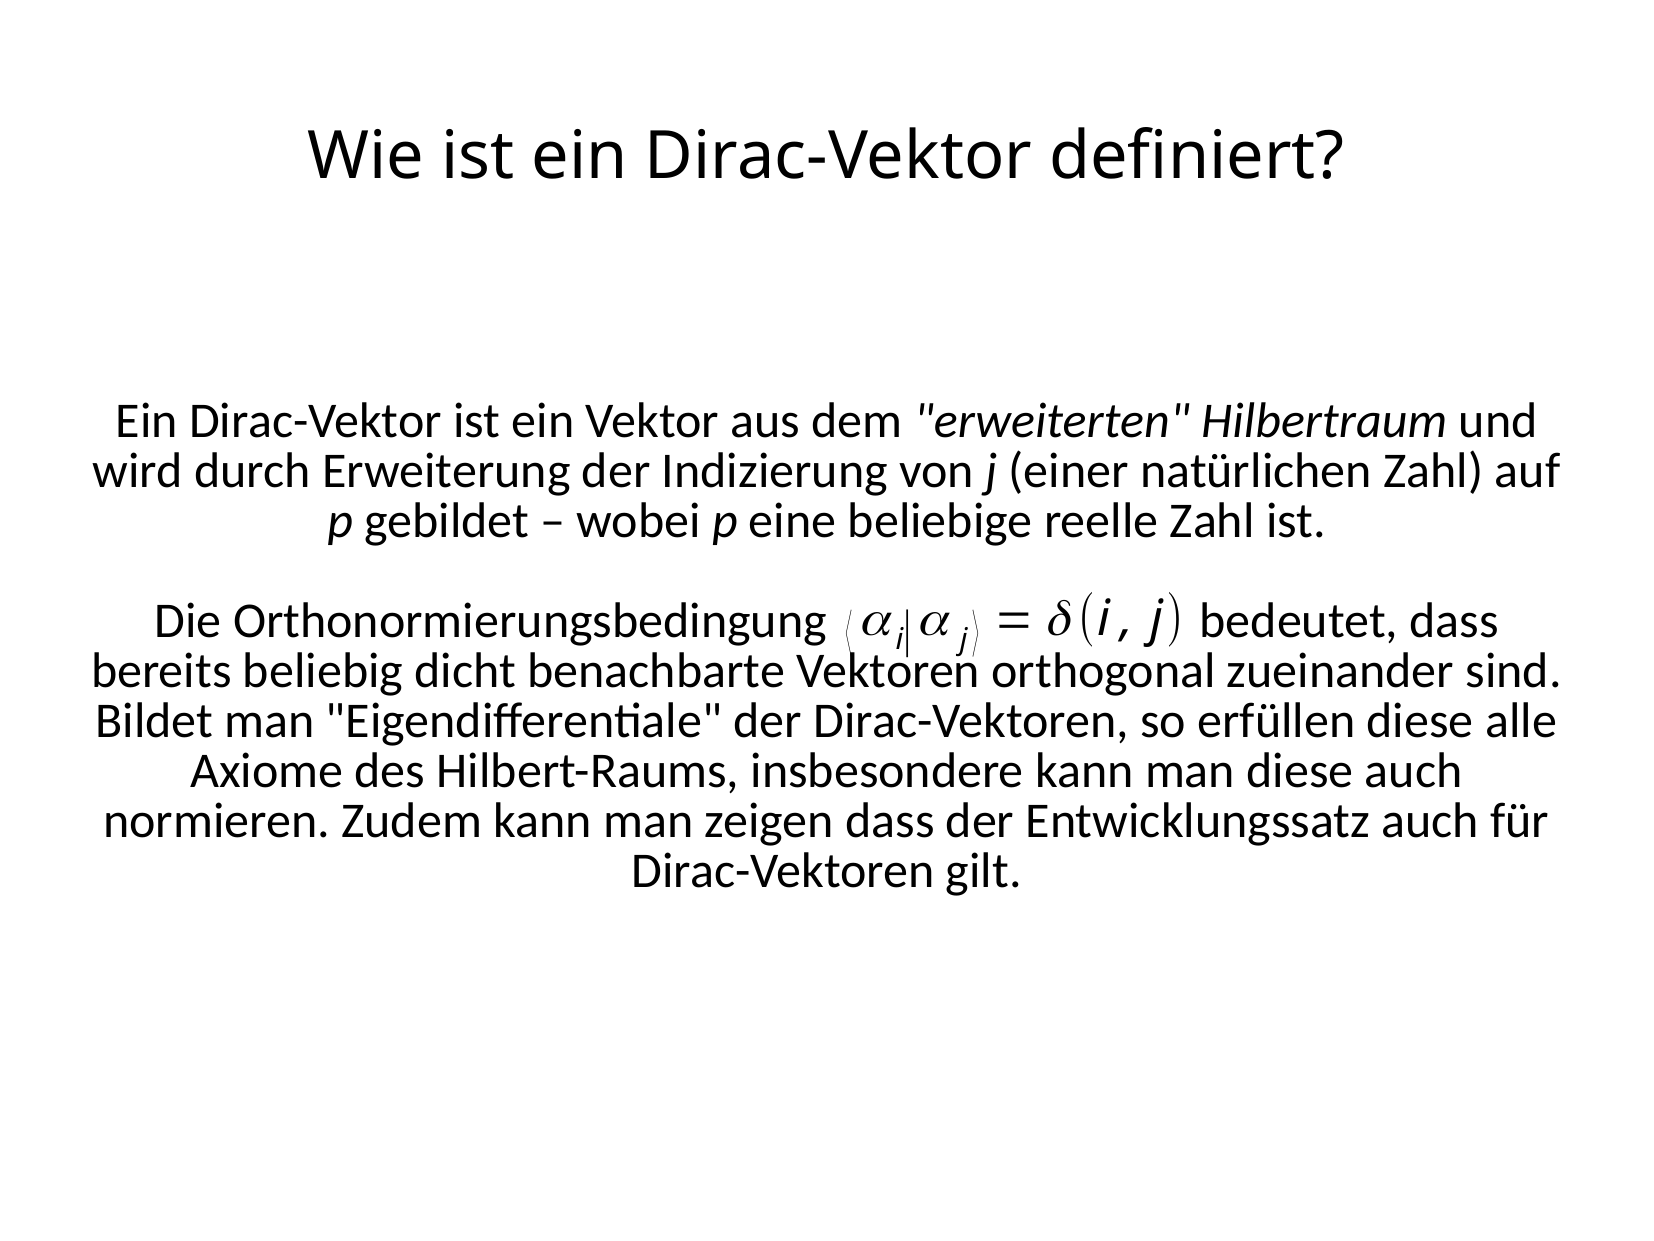

# Wie ist ein Dirac-Vektor definiert?
Ein Dirac-Vektor ist ein Vektor aus dem "erweiterten" Hilbertraum und wird durch Erweiterung der Indizierung von j (einer natürlichen Zahl) auf p gebildet – wobei p eine beliebige reelle Zahl ist.
Die Orthonormierungsbedingung 					 bedeutet, dass bereits beliebig dicht benachbarte Vektoren orthogonal zueinander sind. Bildet man "Eigendifferentiale" der Dirac-Vektoren, so erfüllen diese alle Axiome des Hilbert-Raums, insbesondere kann man diese auch normieren. Zudem kann man zeigen dass der Entwicklungssatz auch für Dirac-Vektoren gilt.